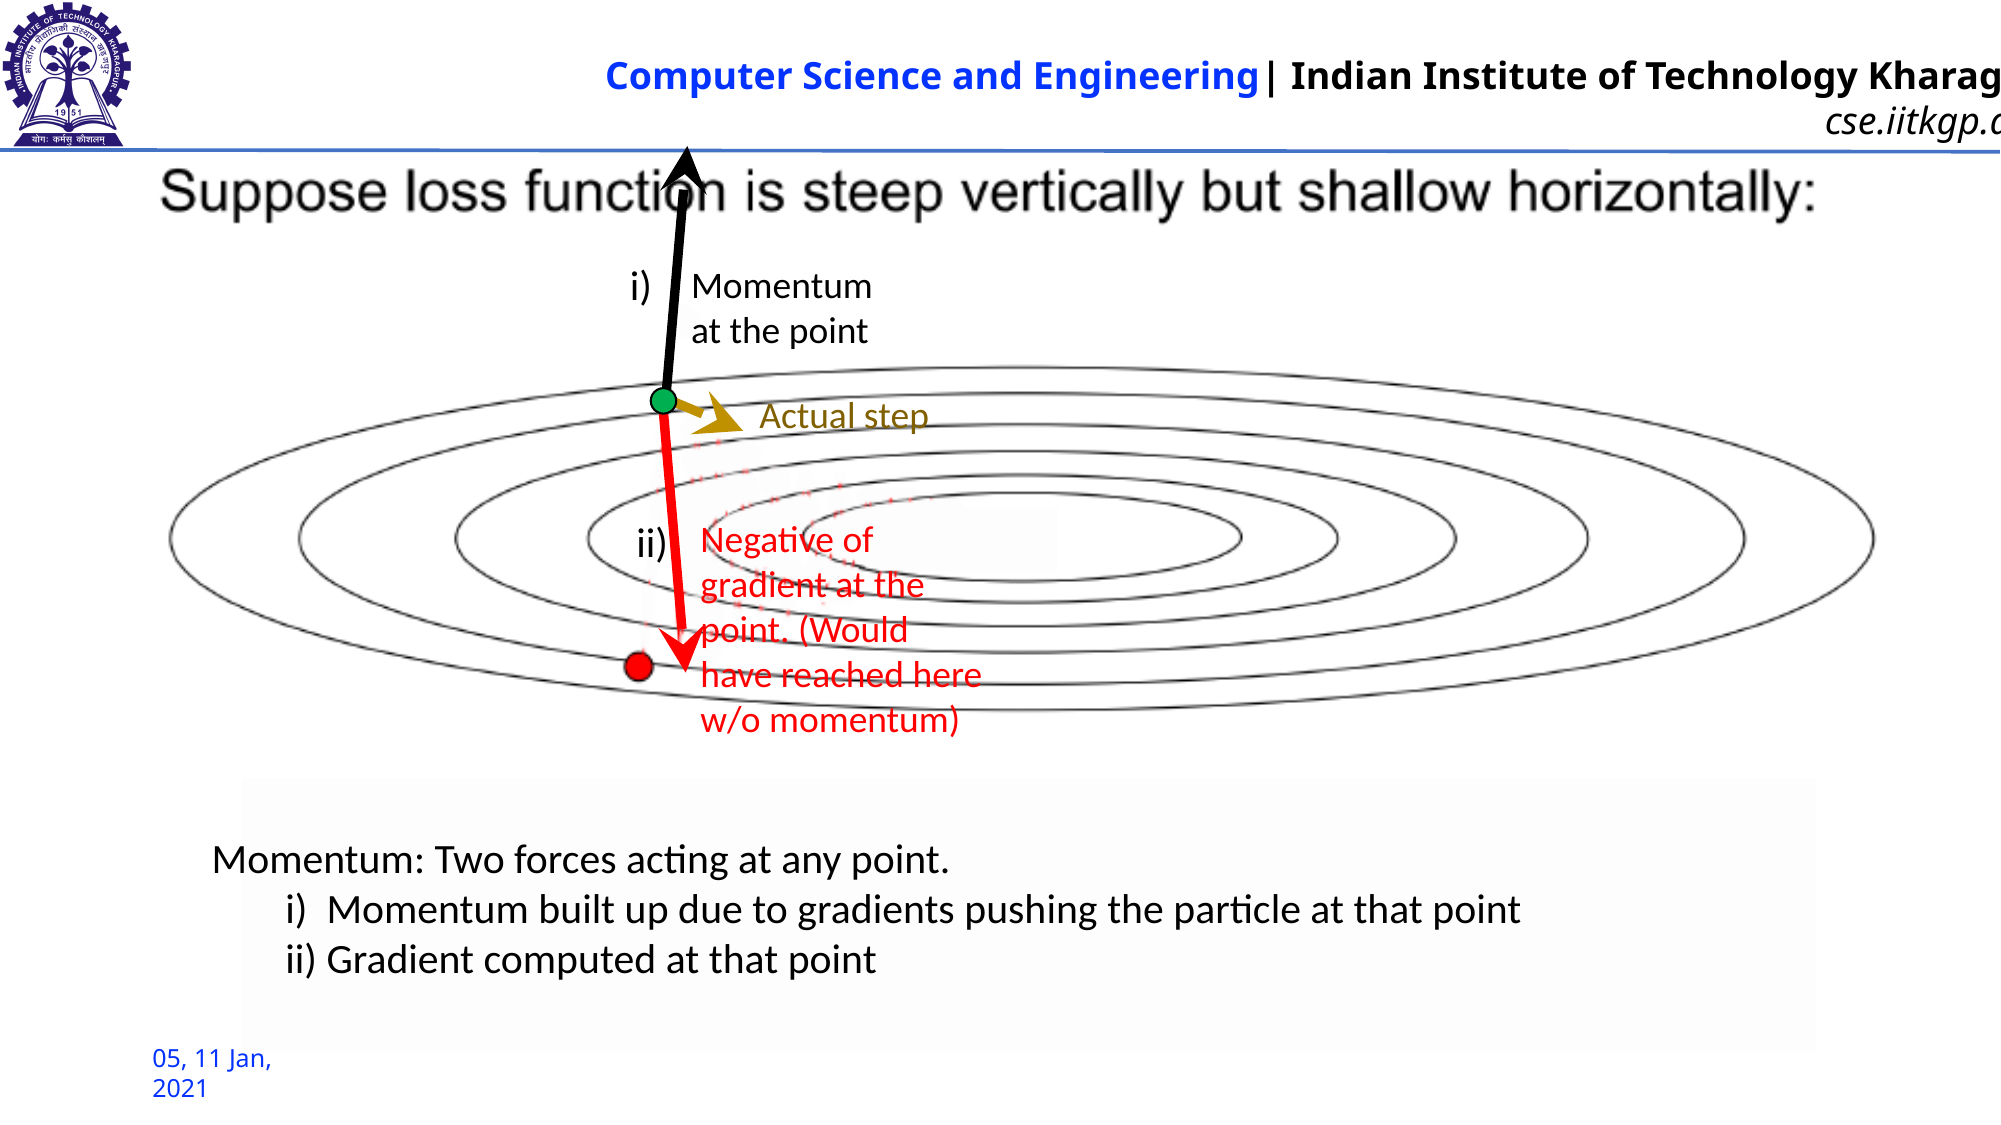

i)
Momentum at the point
Actual step
ii)
Negative of gradient at the point. (Would have reached here w/o momentum)
Momentum: Two forces acting at any point.
	i) Momentum built up due to gradients pushing the particle at that point
	ii) Gradient computed at that point
05, 11 Jan, 2021